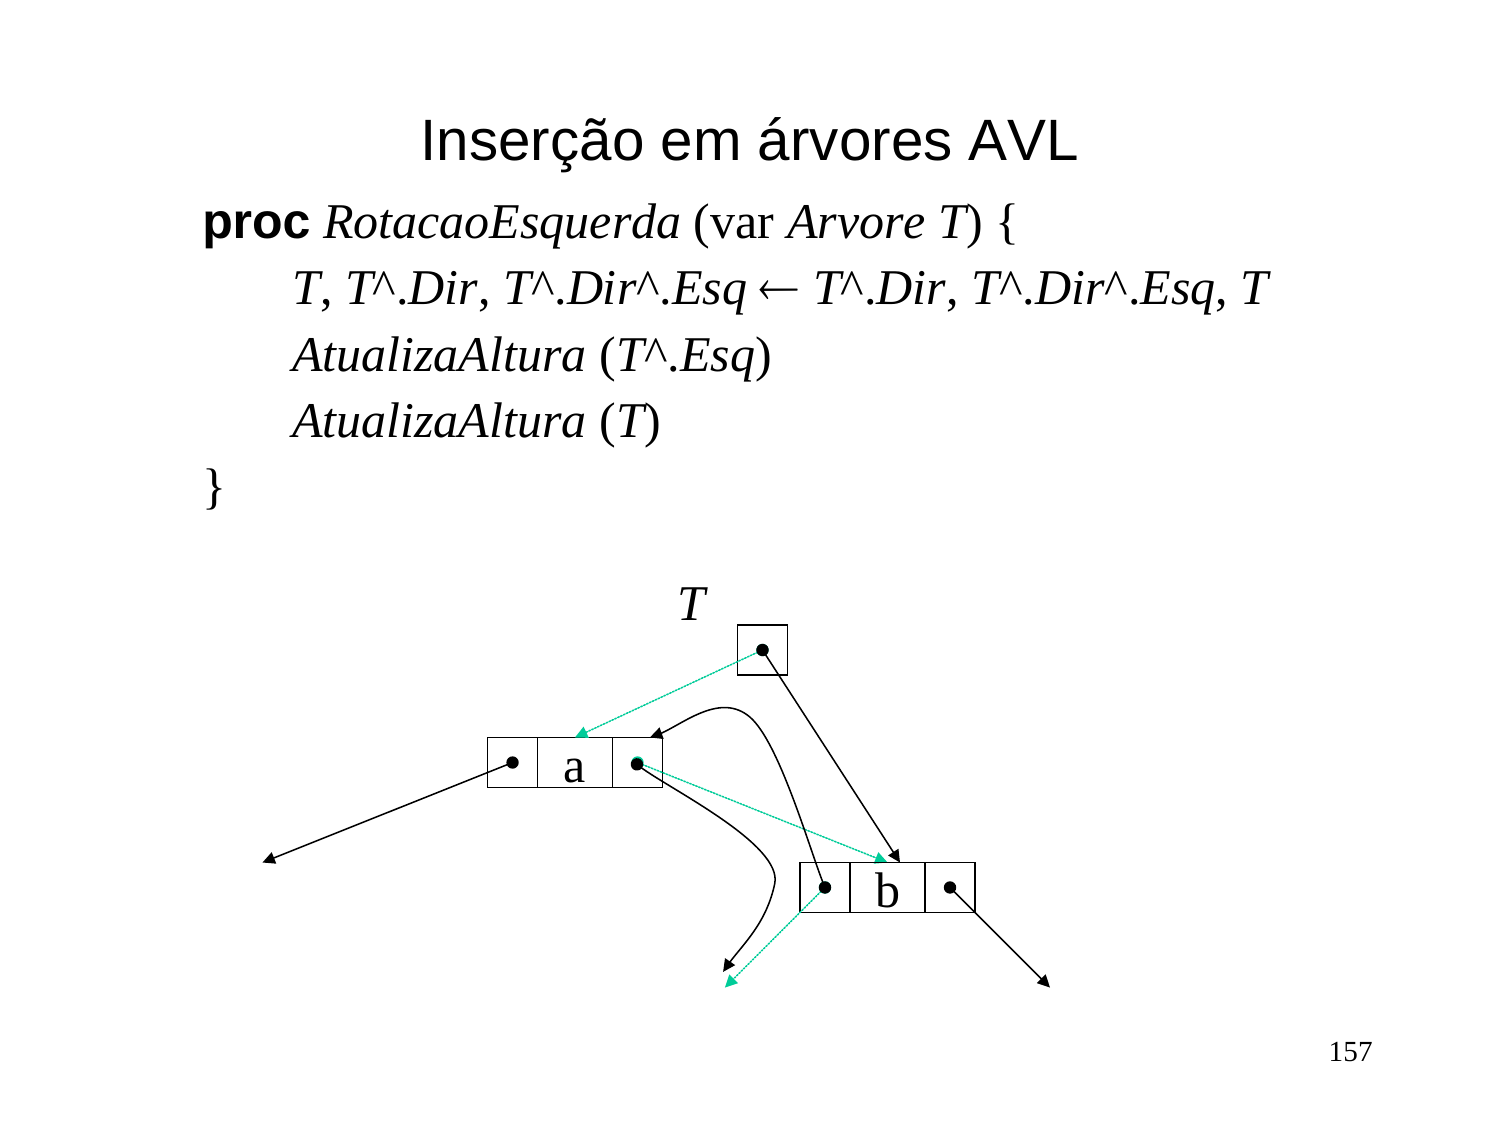

# Inserção em árvores AVL
proc RotacaoEsquerda (var Arvore T) {
 T, T^.Dir, T^.Dir^.Esq  T^.Dir, T^.Dir^.Esq, T
 AtualizaAltura (T^.Esq)
 AtualizaAltura (T)
}
T
a
b
T
a
b
T
a
b
T
a
b
157